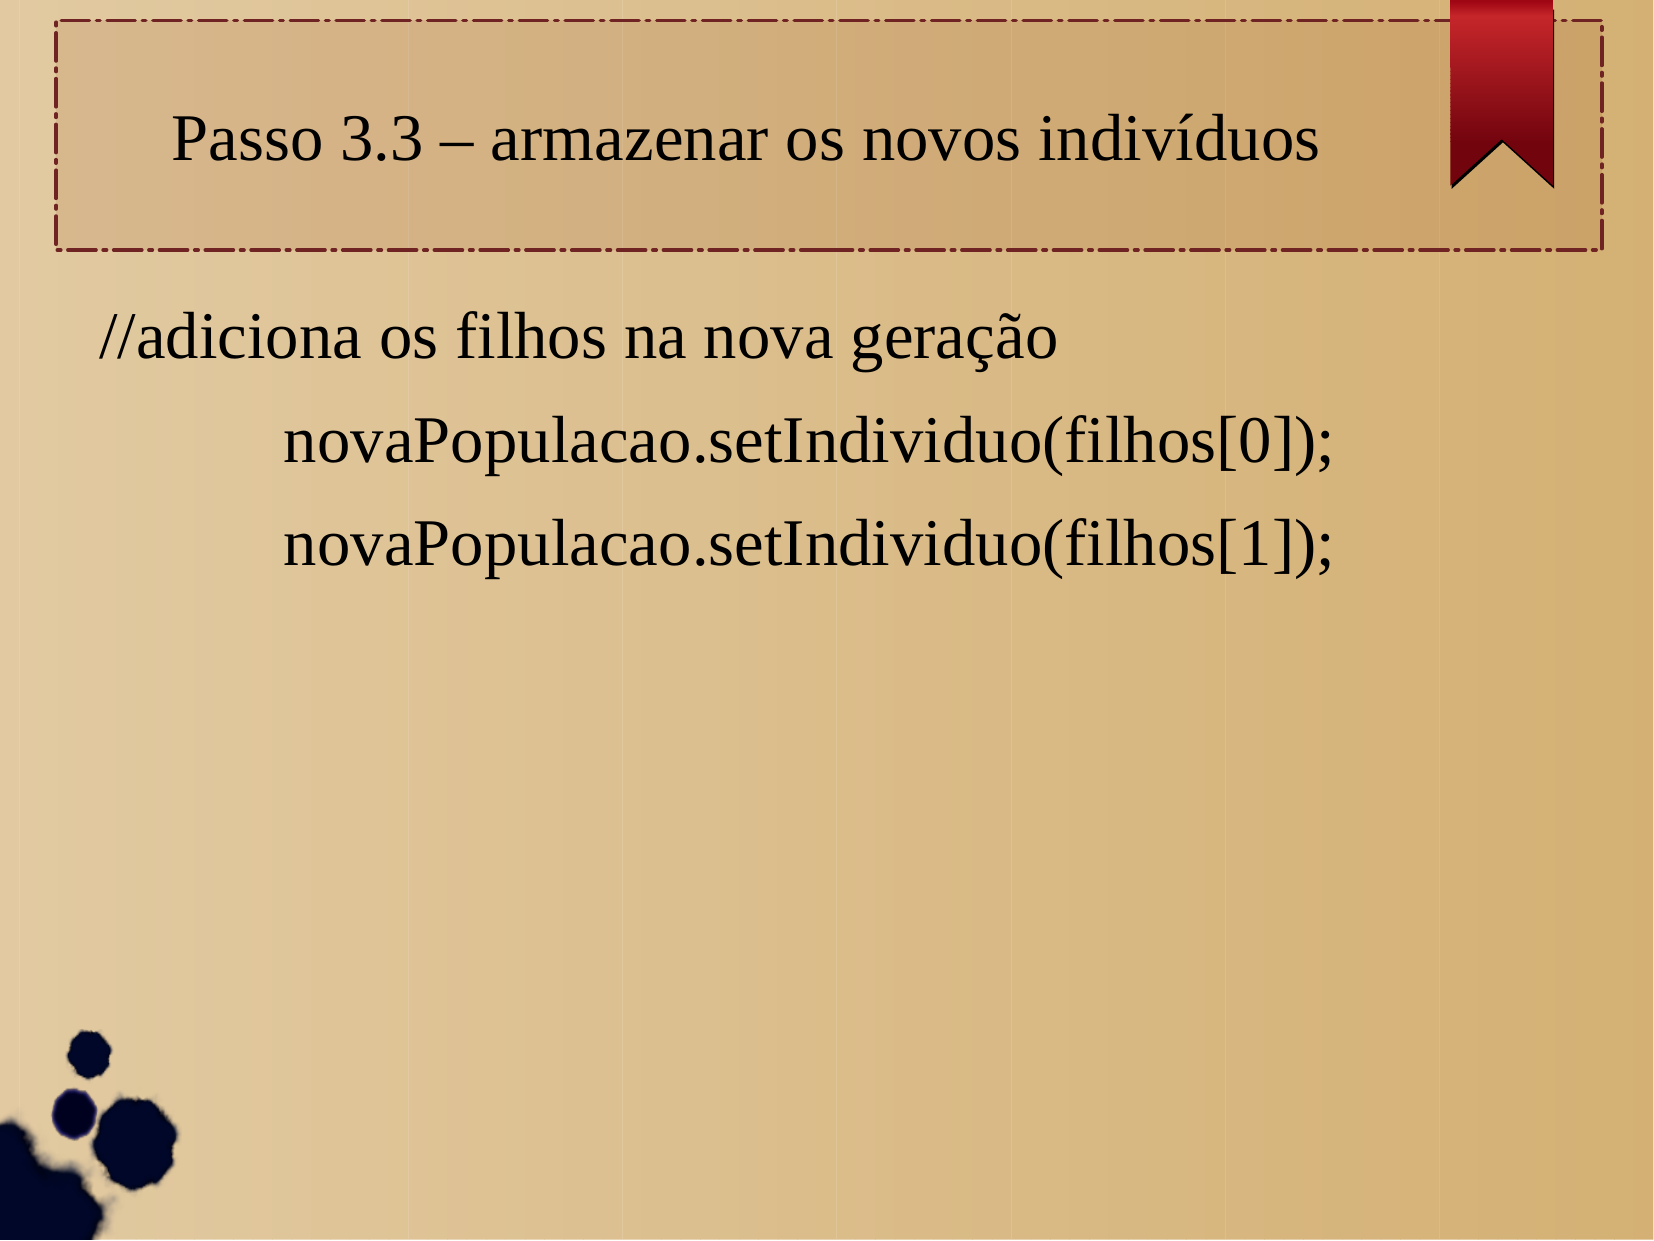

# Passo 3.3 – armazenar os novos indivíduos
 //adiciona os filhos na nova geração
 novaPopulacao.setIndividuo(filhos[0]);
 novaPopulacao.setIndividuo(filhos[1]);